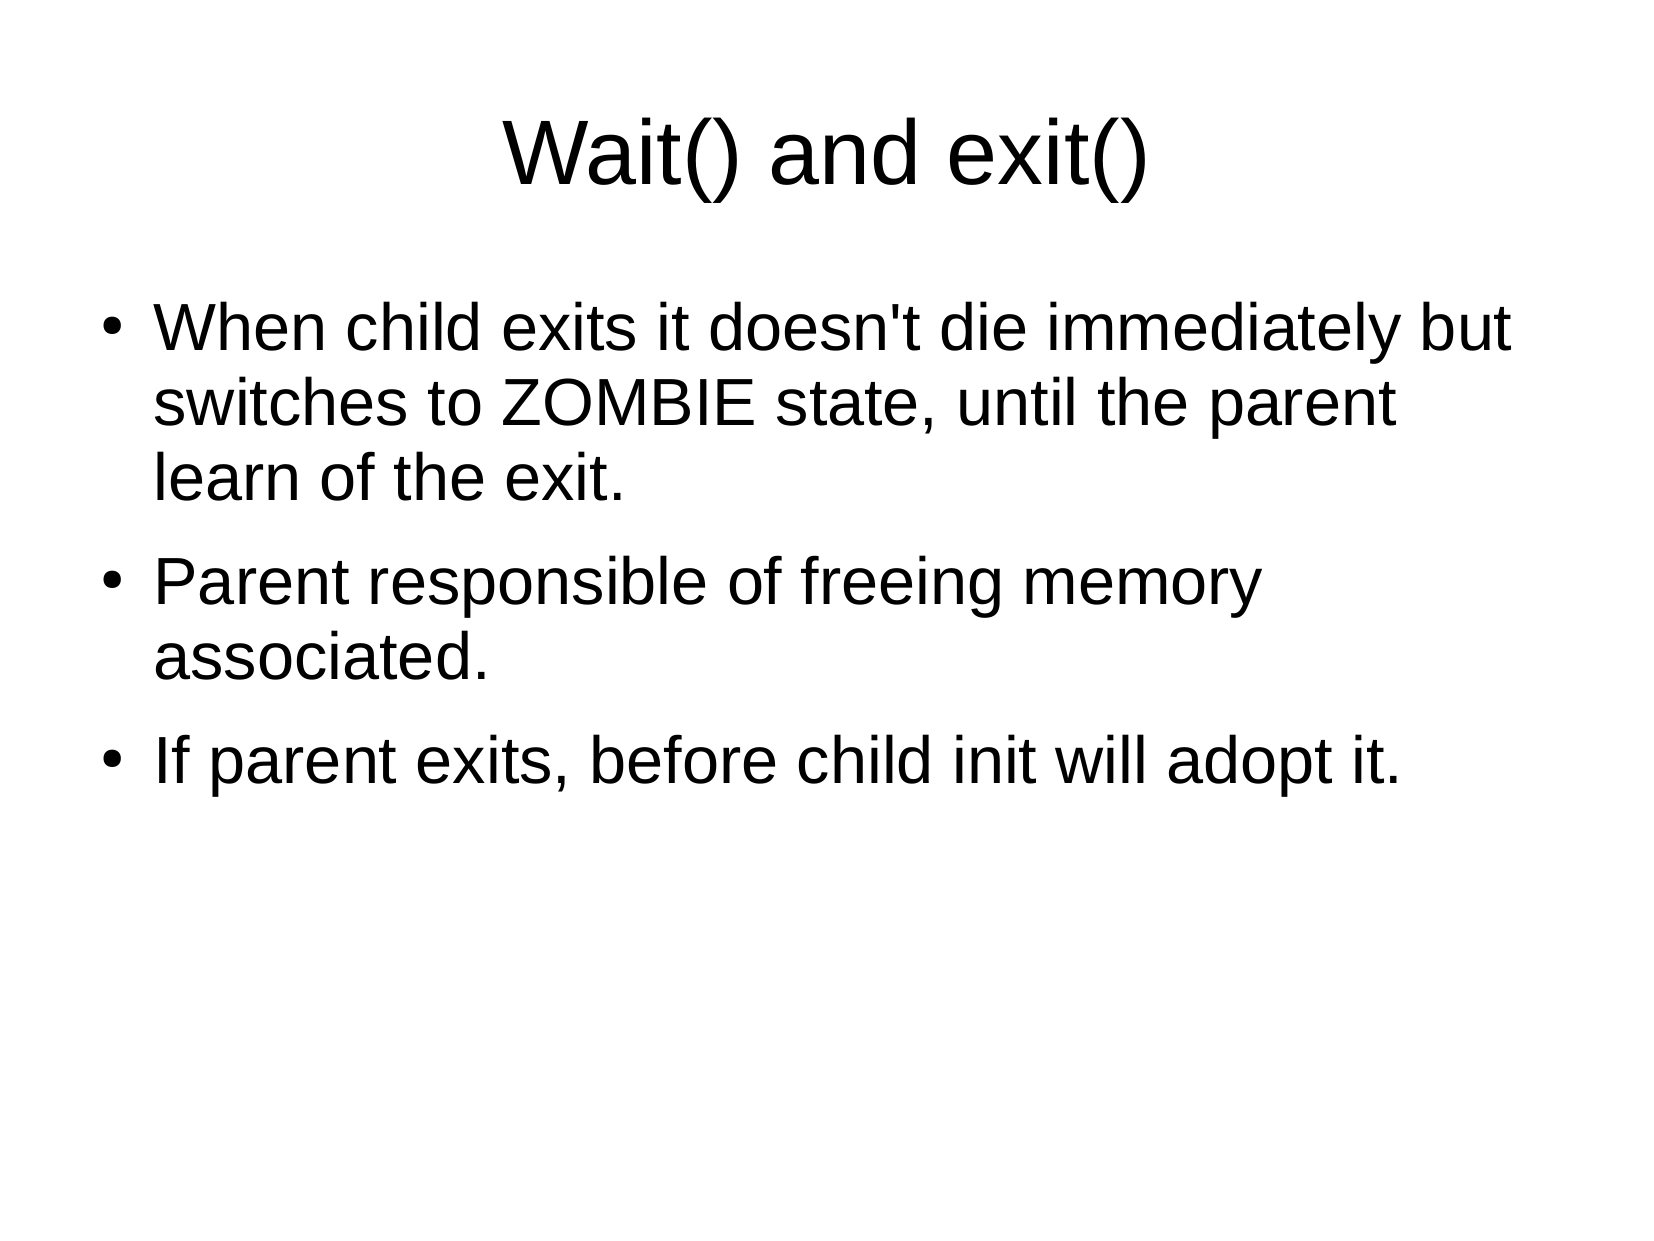

# Wait() and exit()
When child exits it doesn't die immediately but switches to ZOMBIE state, until the parent learn of the exit.
Parent responsible of freeing memory associated.
If parent exits, before child init will adopt it.